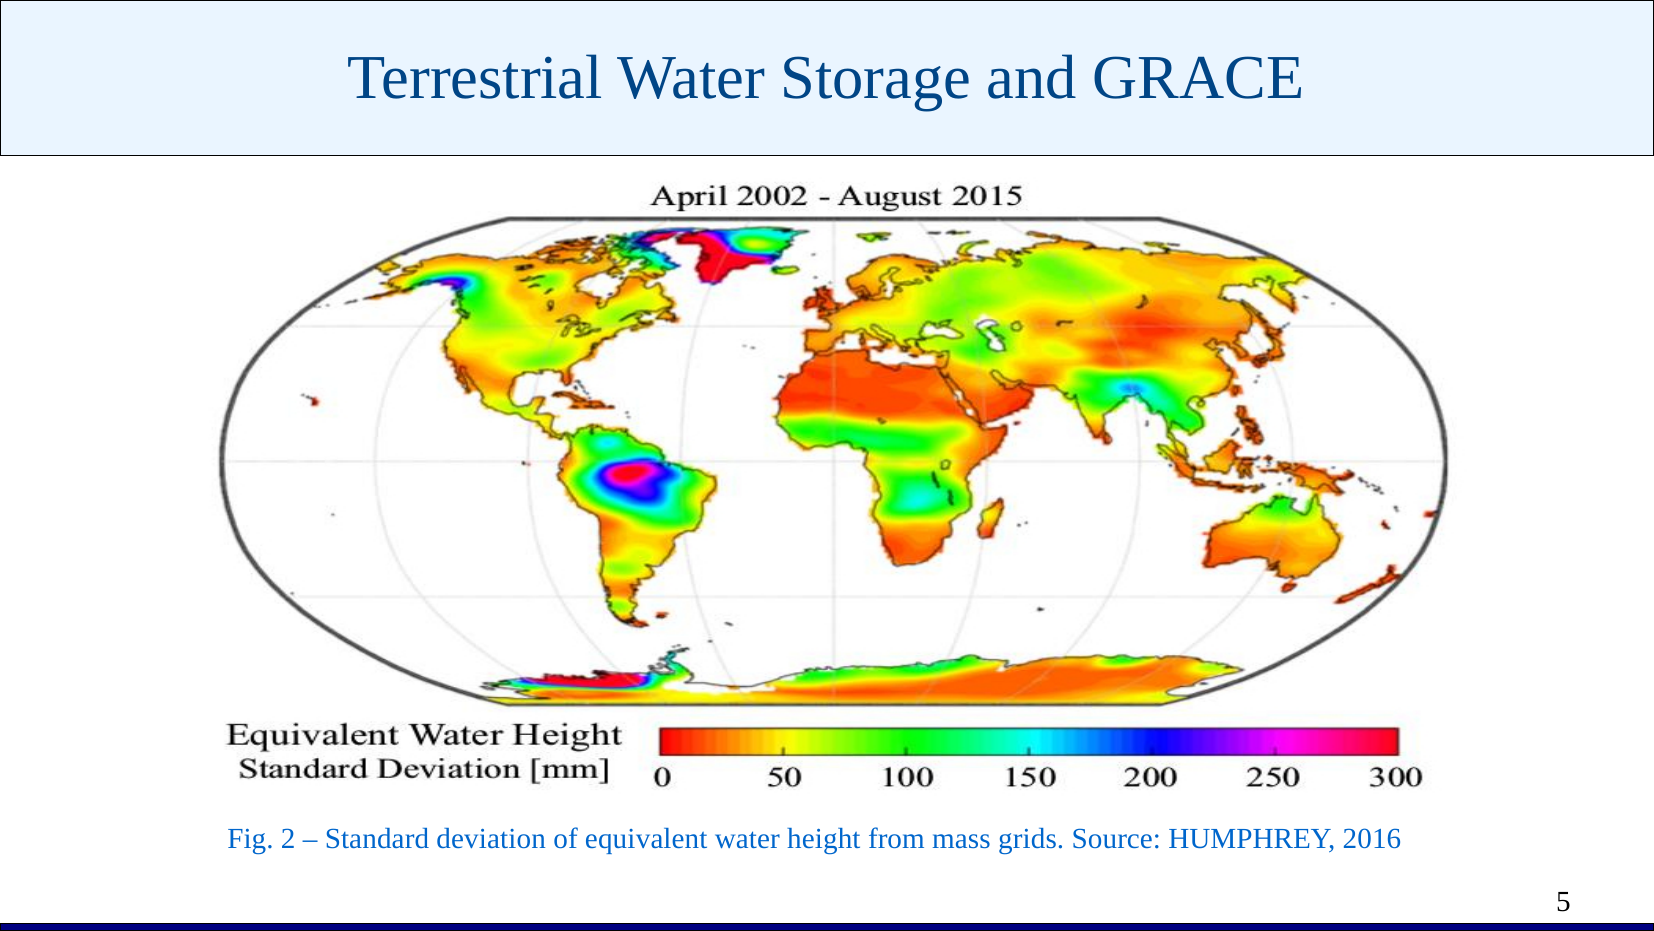

# Terrestrial Water Storage and GRACE
Fig. 2 – Standard deviation of equivalent water height from mass grids. Source: HUMPHREY, 2016
5